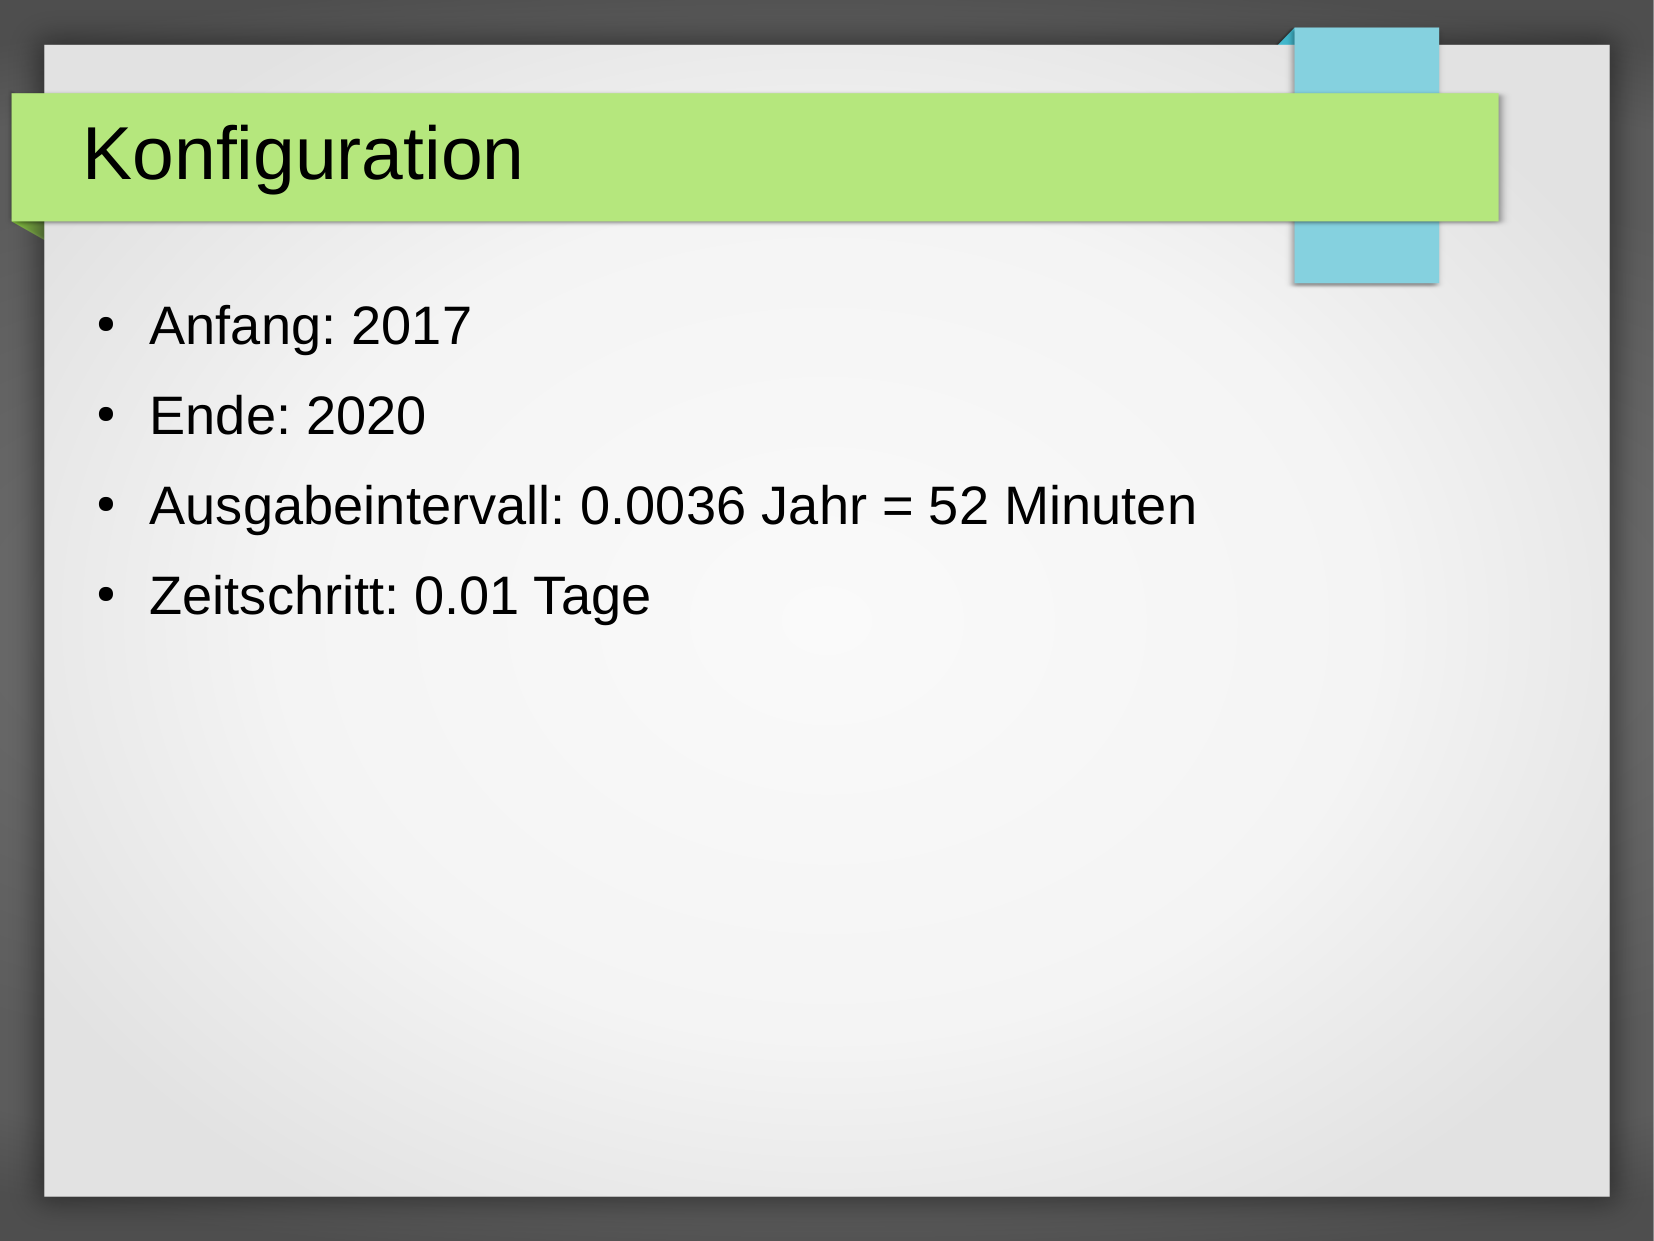

# Konfiguration
Anfang: 2017
Ende: 2020
Ausgabeintervall: 0.0036 Jahr = 52 Minuten
Zeitschritt: 0.01 Tage